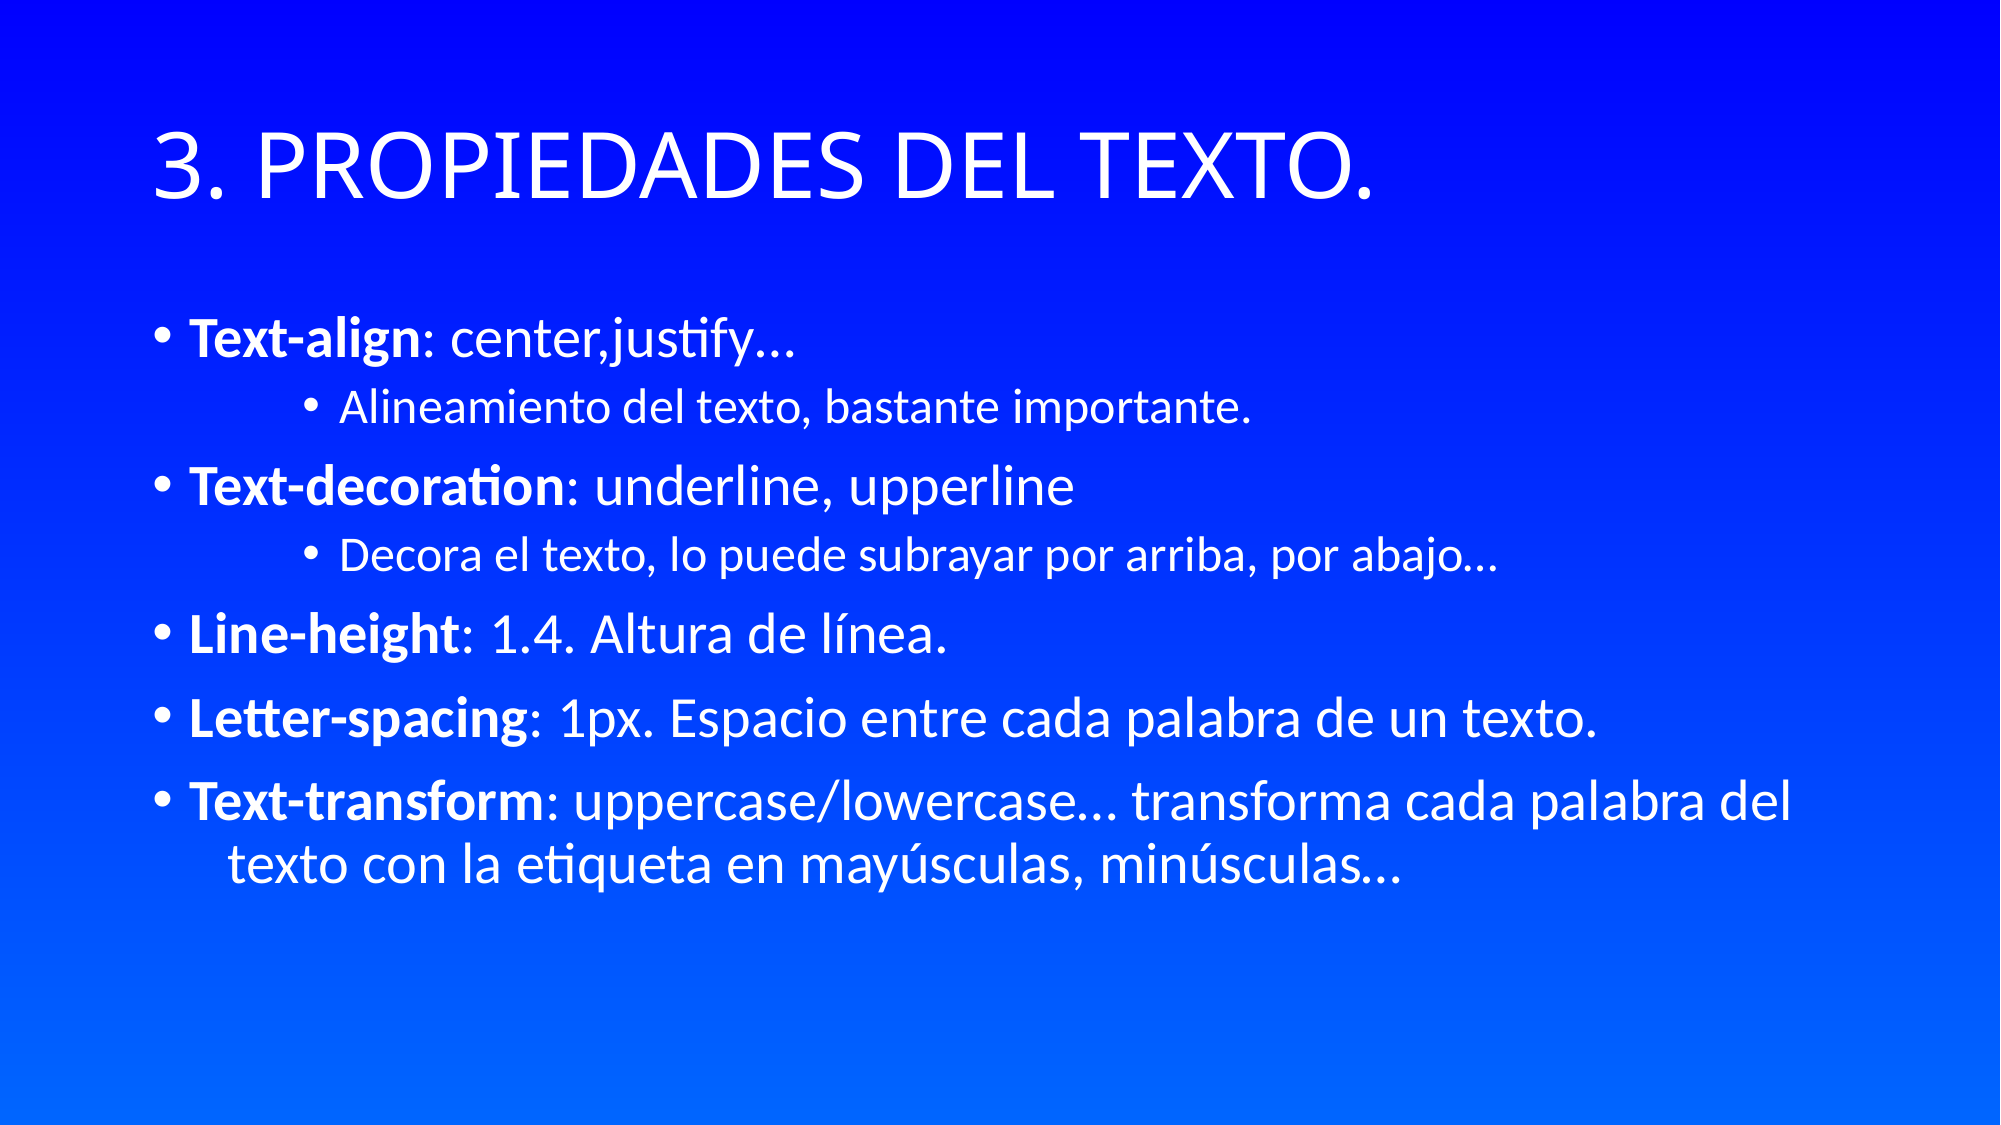

# 3. PROPIEDADES DEL TEXTO.
Text-align: center,justify…
Alineamiento del texto, bastante importante.
Text-decoration: underline, upperline
Decora el texto, lo puede subrayar por arriba, por abajo…
Line-height: 1.4. Altura de línea.
Letter-spacing: 1px. Espacio entre cada palabra de un texto.
Text-transform: uppercase/lowercase… transforma cada palabra del texto con la etiqueta en mayúsculas, minúsculas…